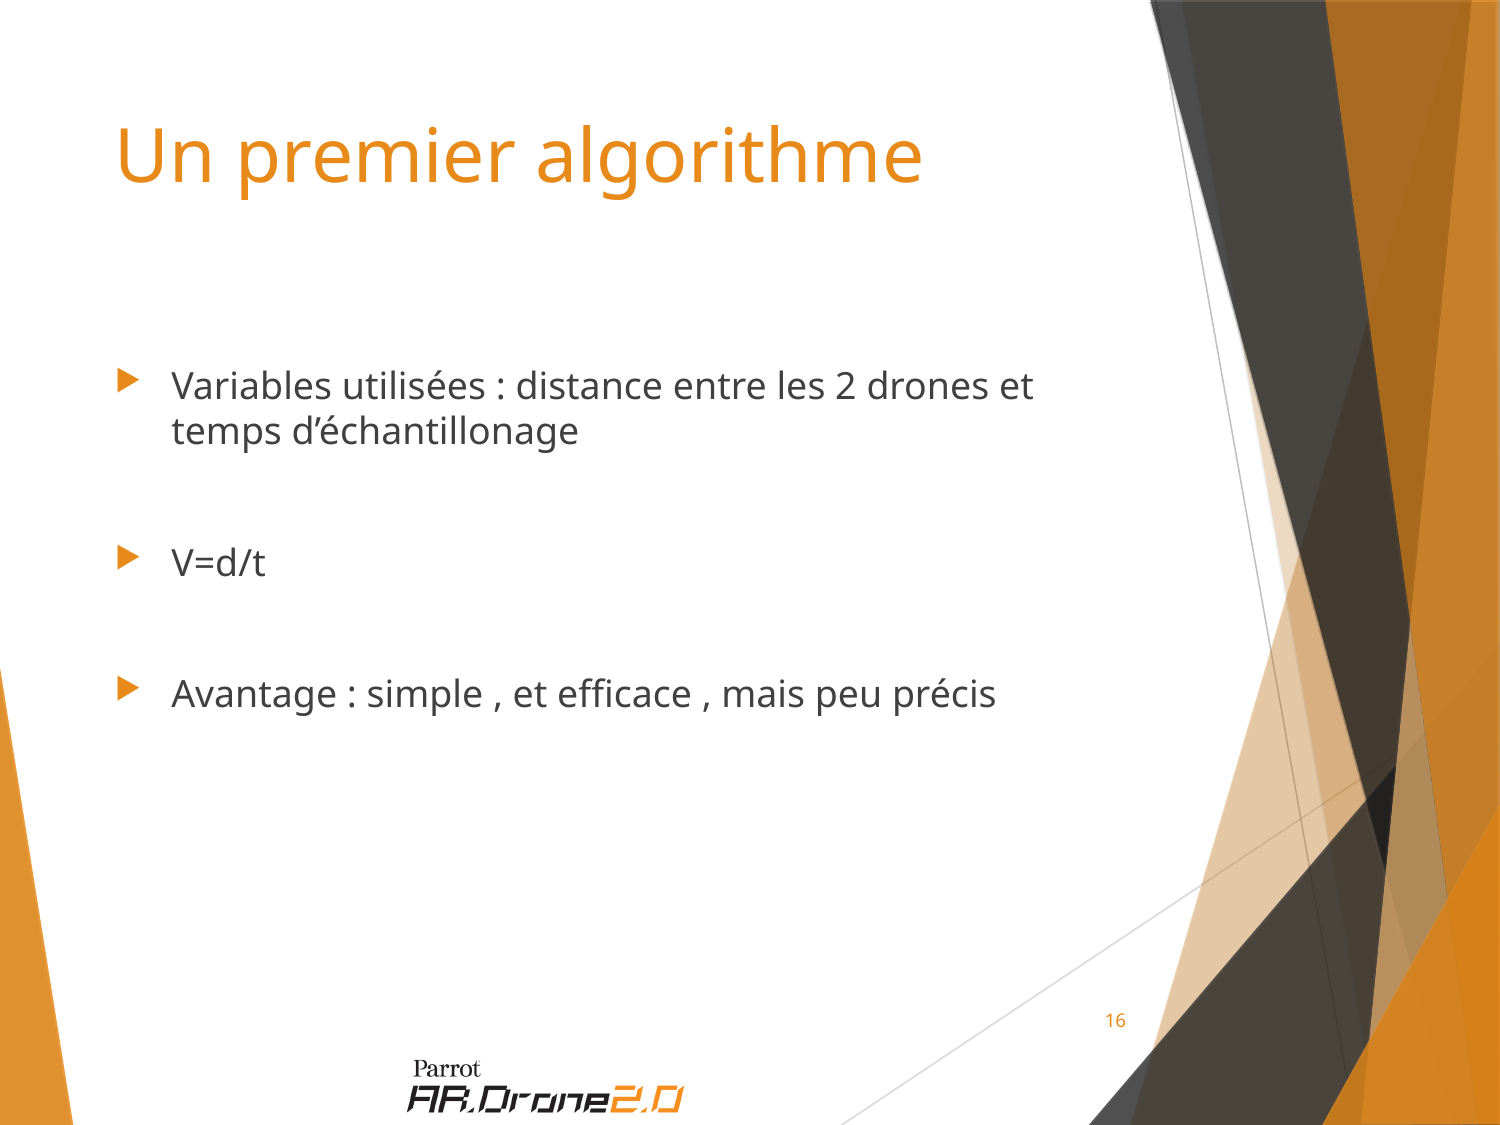

# Un premier algorithme
Variables utilisées : distance entre les 2 drones et temps d’échantillonage
V=d/t
Avantage : simple , et efficace , mais peu précis